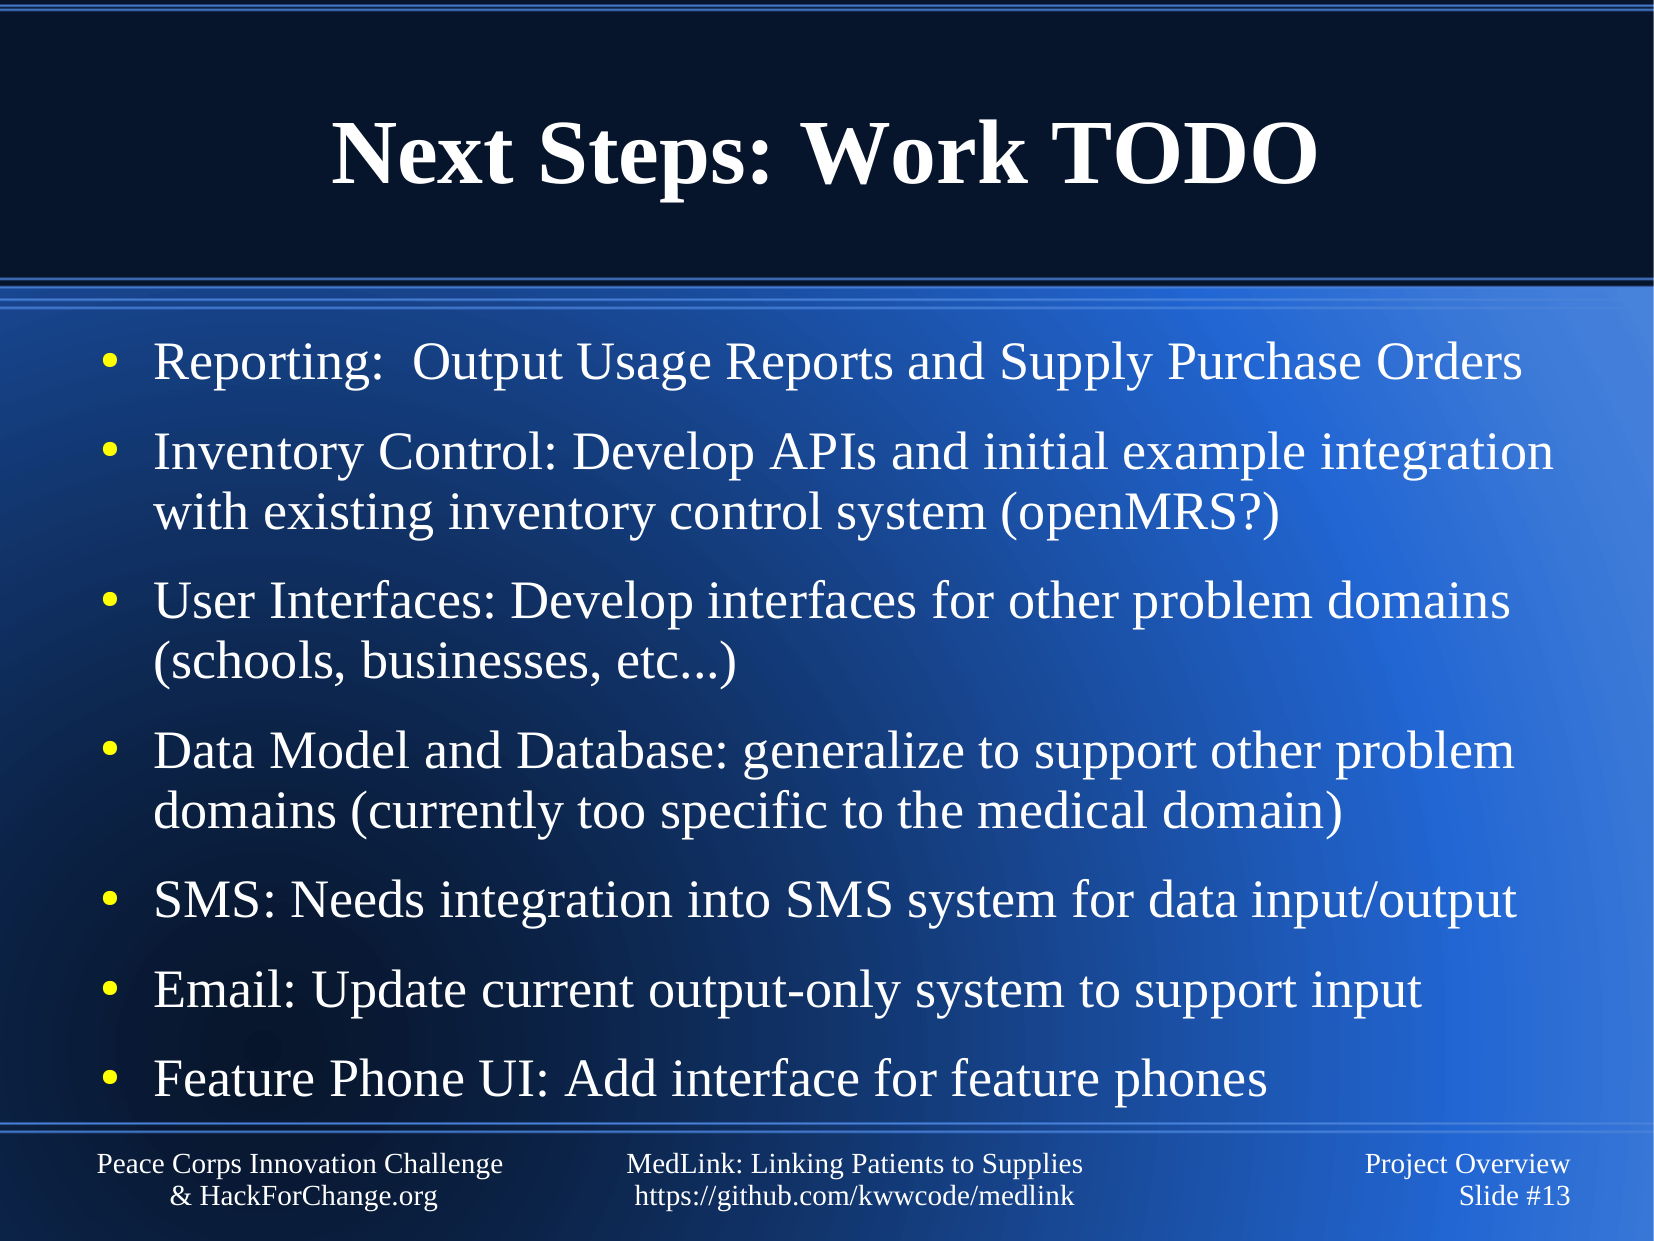

# Next Steps: Work TODO
Reporting: Output Usage Reports and Supply Purchase Orders
Inventory Control: Develop APIs and initial example integration with existing inventory control system (openMRS?)
User Interfaces: Develop interfaces for other problem domains (schools, businesses, etc...)
Data Model and Database: generalize to support other problem domains (currently too specific to the medical domain)
SMS: Needs integration into SMS system for data input/output
Email: Update current output-only system to support input
Feature Phone UI: Add interface for feature phones
13